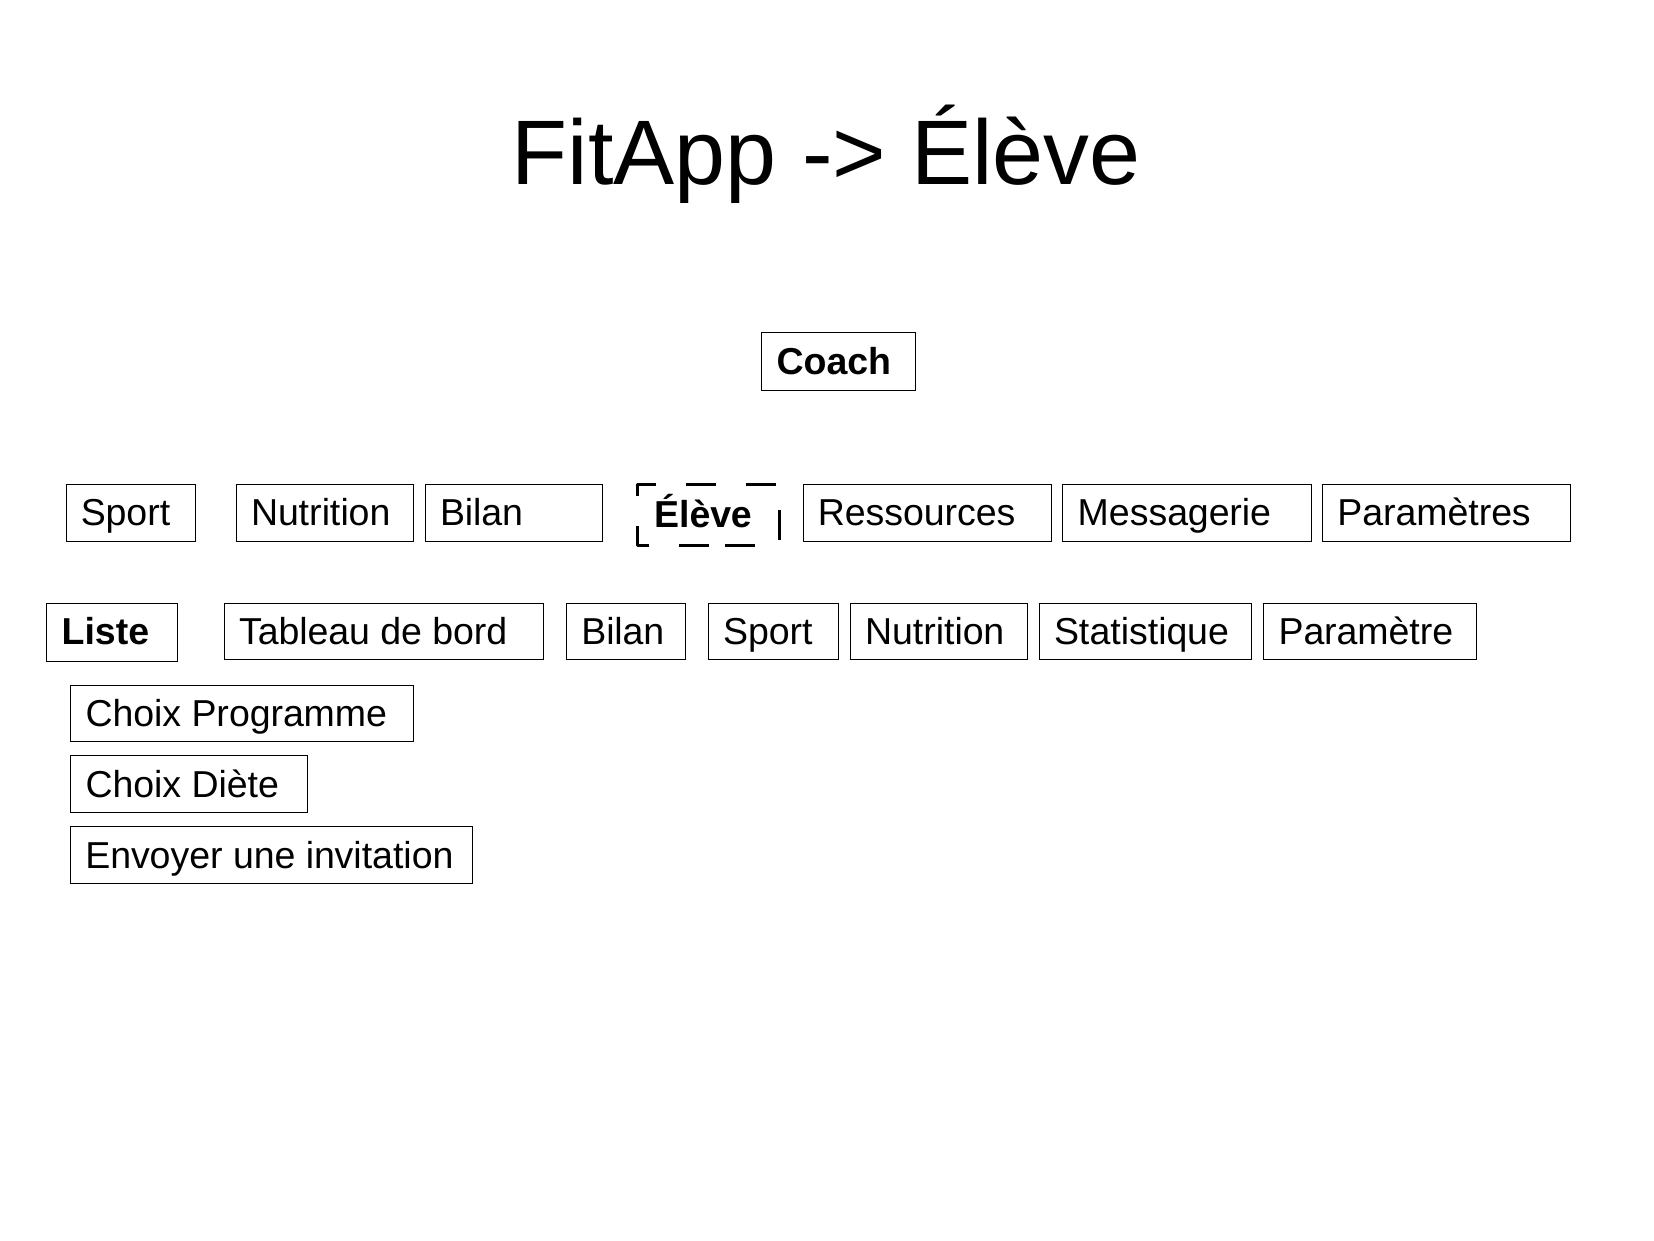

# FitApp -> Élève
Coach
Sport
Nutrition
Bilan
Élève
Ressources
Messagerie
Paramètres
Liste
Tableau de bord
Bilan
Sport
Nutrition
Statistique
Paramètre
Choix Programme
Choix Diète
Envoyer une invitation